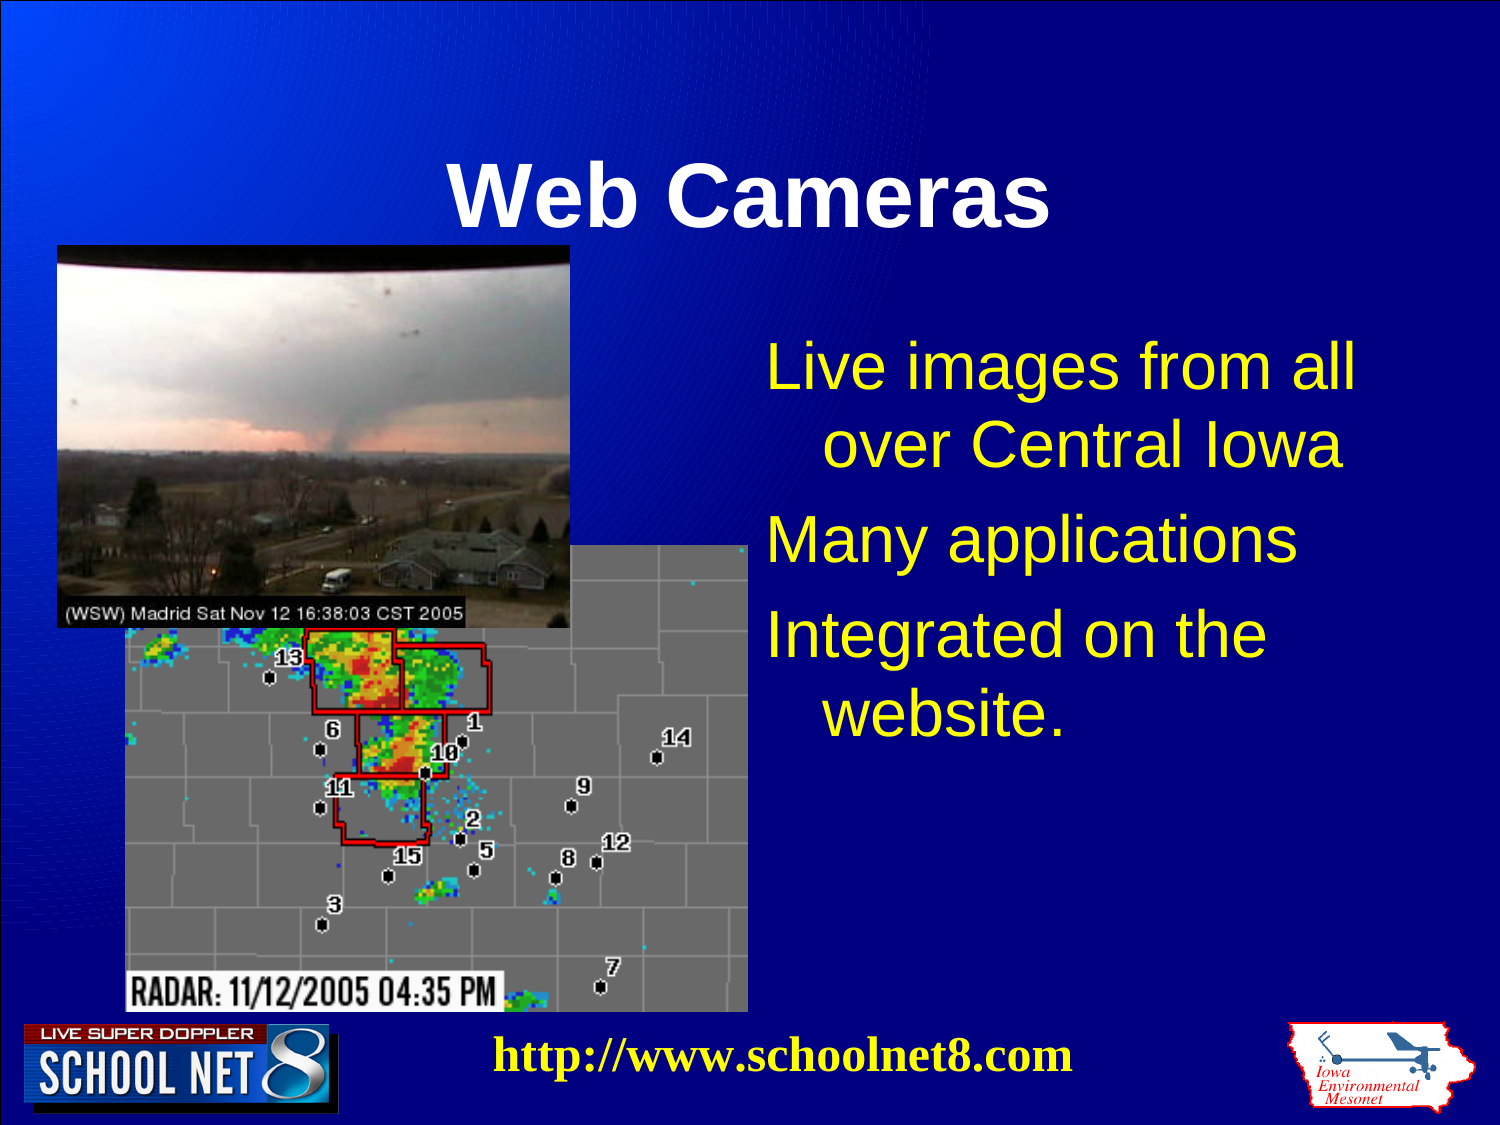

# Web Cameras
Live images from all over Central Iowa
Many applications
Integrated on the website.